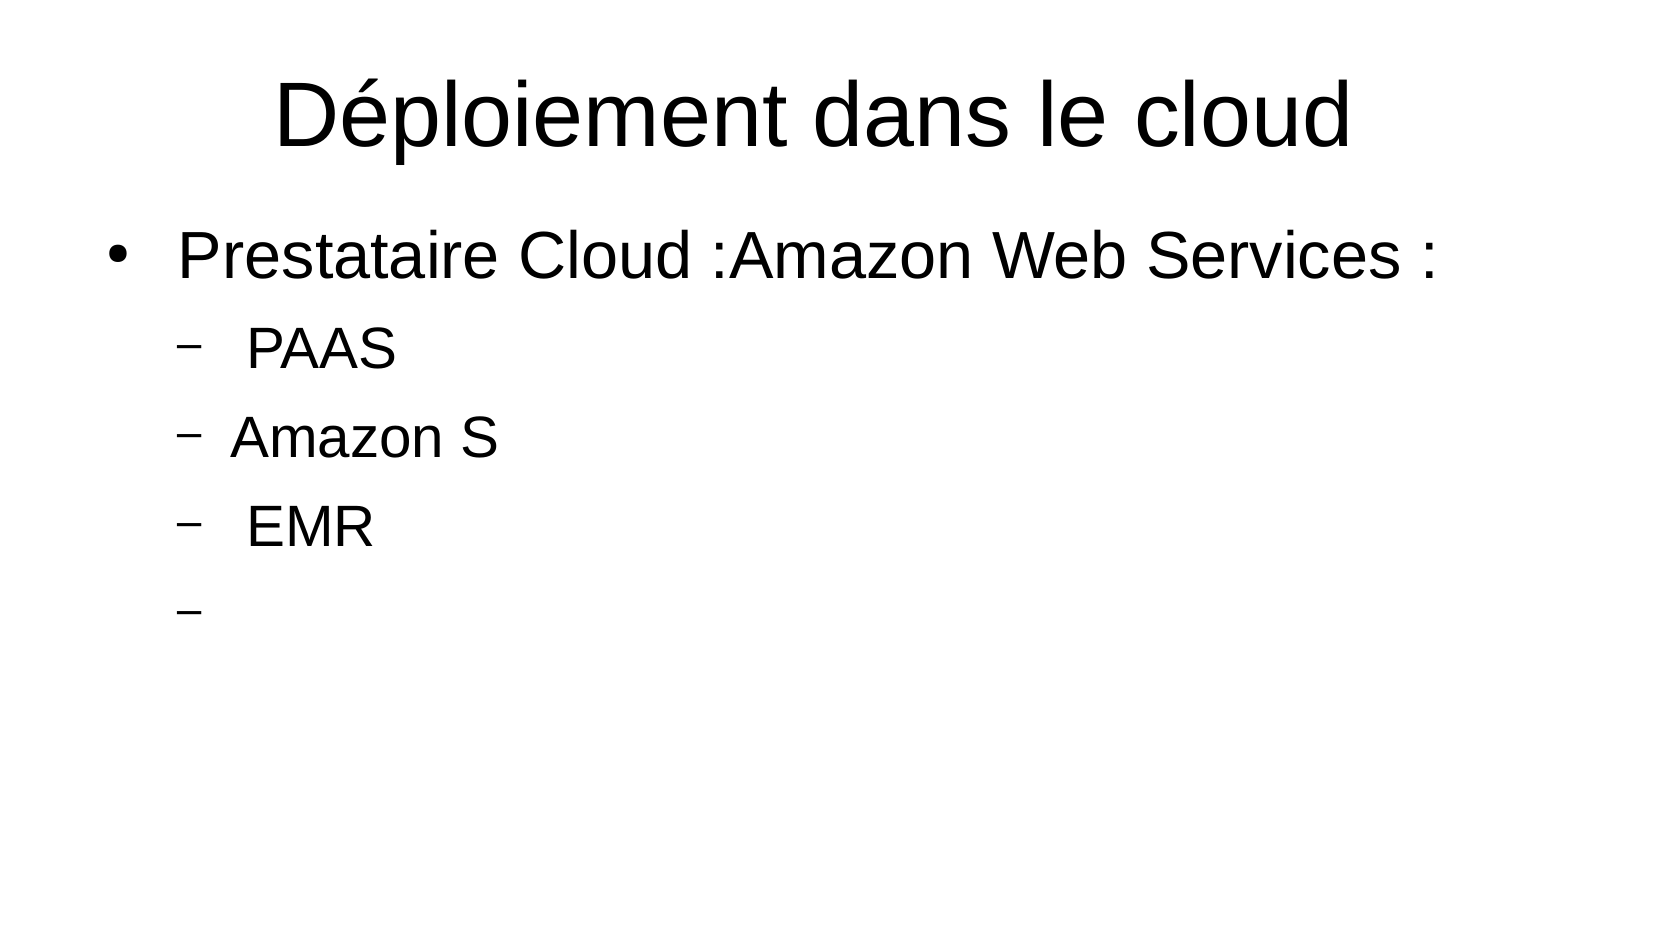

# Déploiement dans le cloud
 Prestataire Cloud :Amazon Web Services :
 PAAS
Amazon S
 EMR